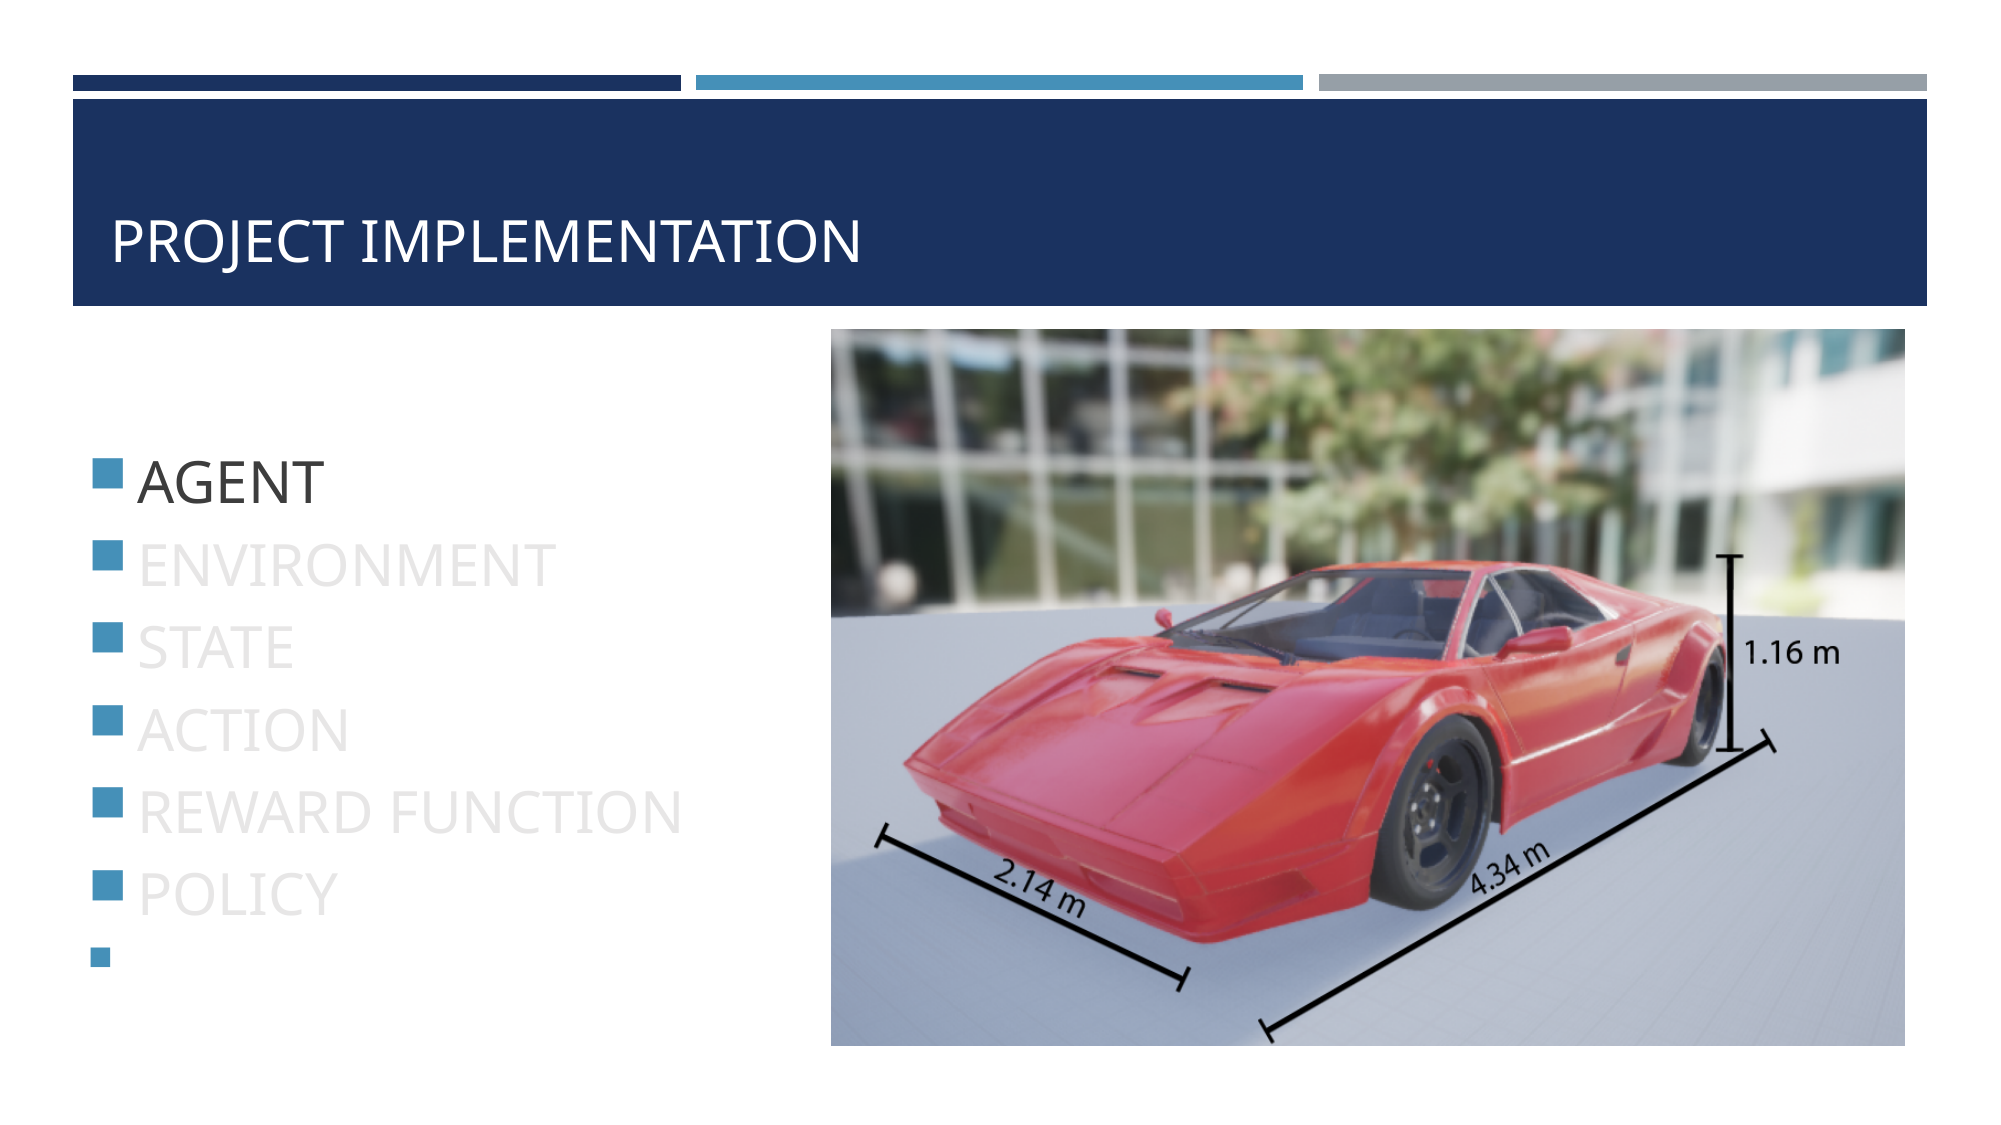

# PROJECT IMPLEMENTATION
AGENT
ENVIRONMENT
STATE
ACTION
REWARD FUNCTION
POLICY